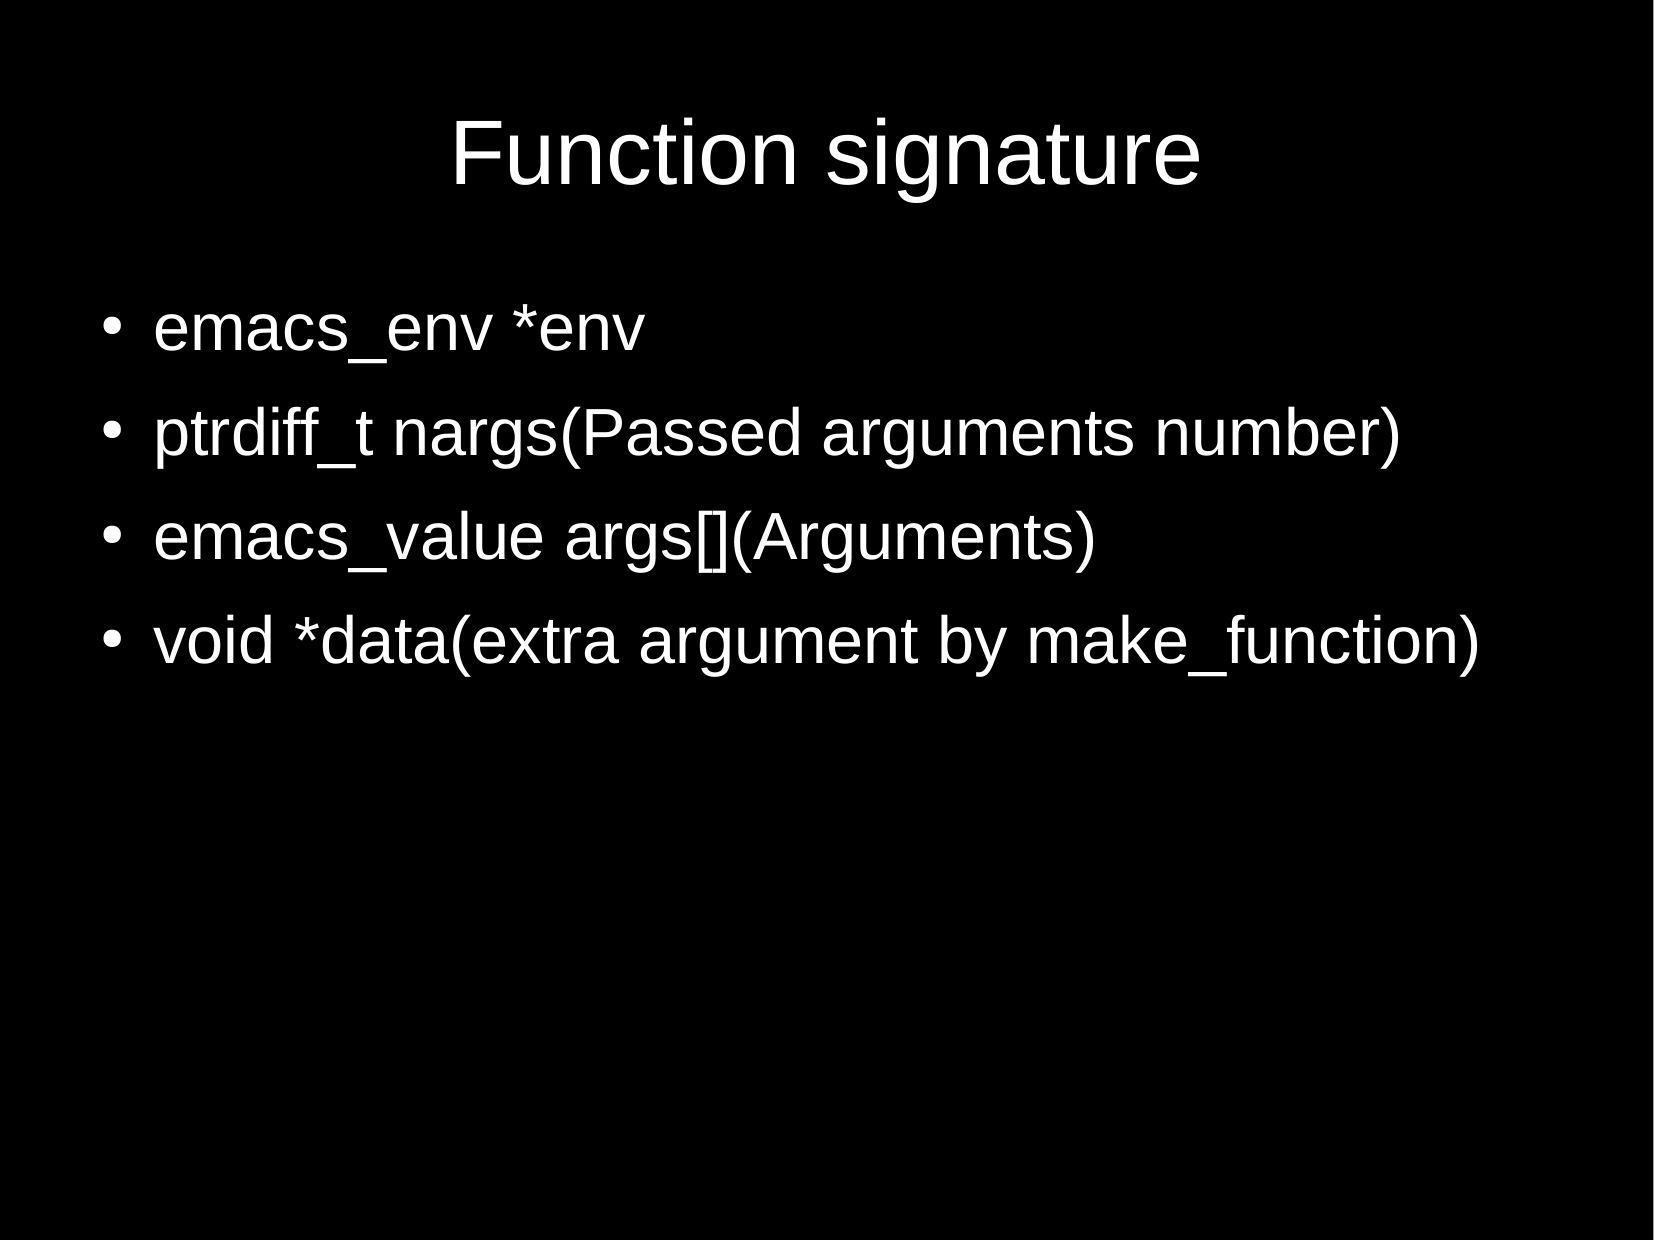

# Function signature
emacs_env *env
ptrdiff_t nargs(Passed arguments number)
emacs_value args[](Arguments)
void *data(extra argument by make_function)